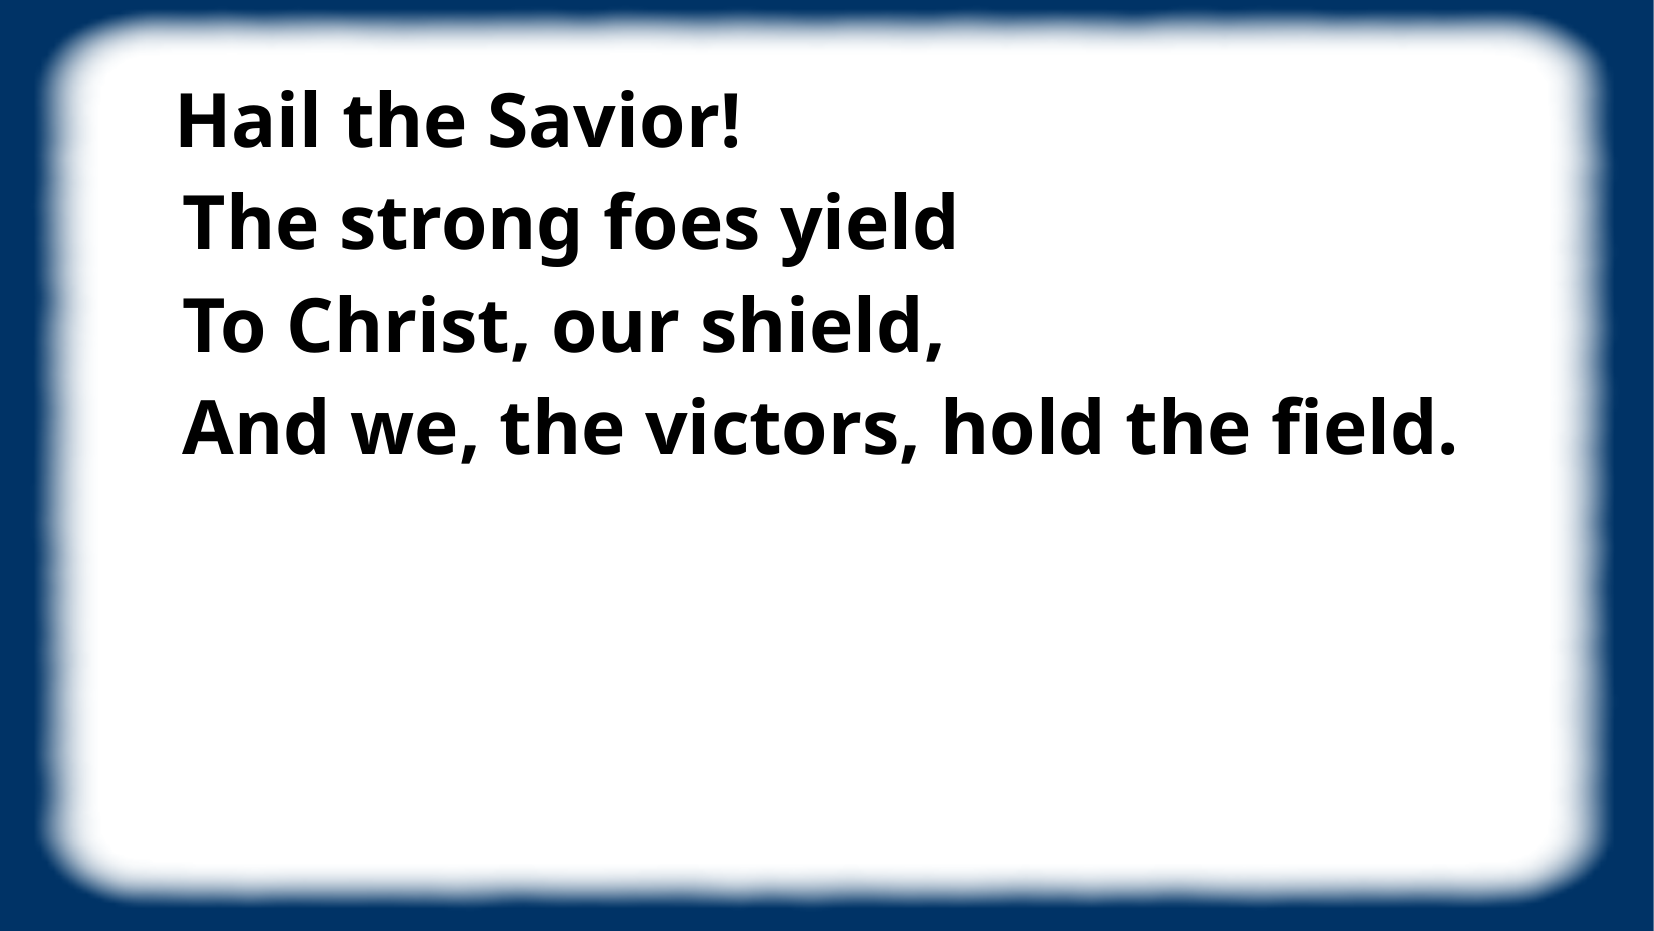

Hail the Savior!
 The strong foes yield
 To Christ, our shield,
 And we, the victors, hold the field.